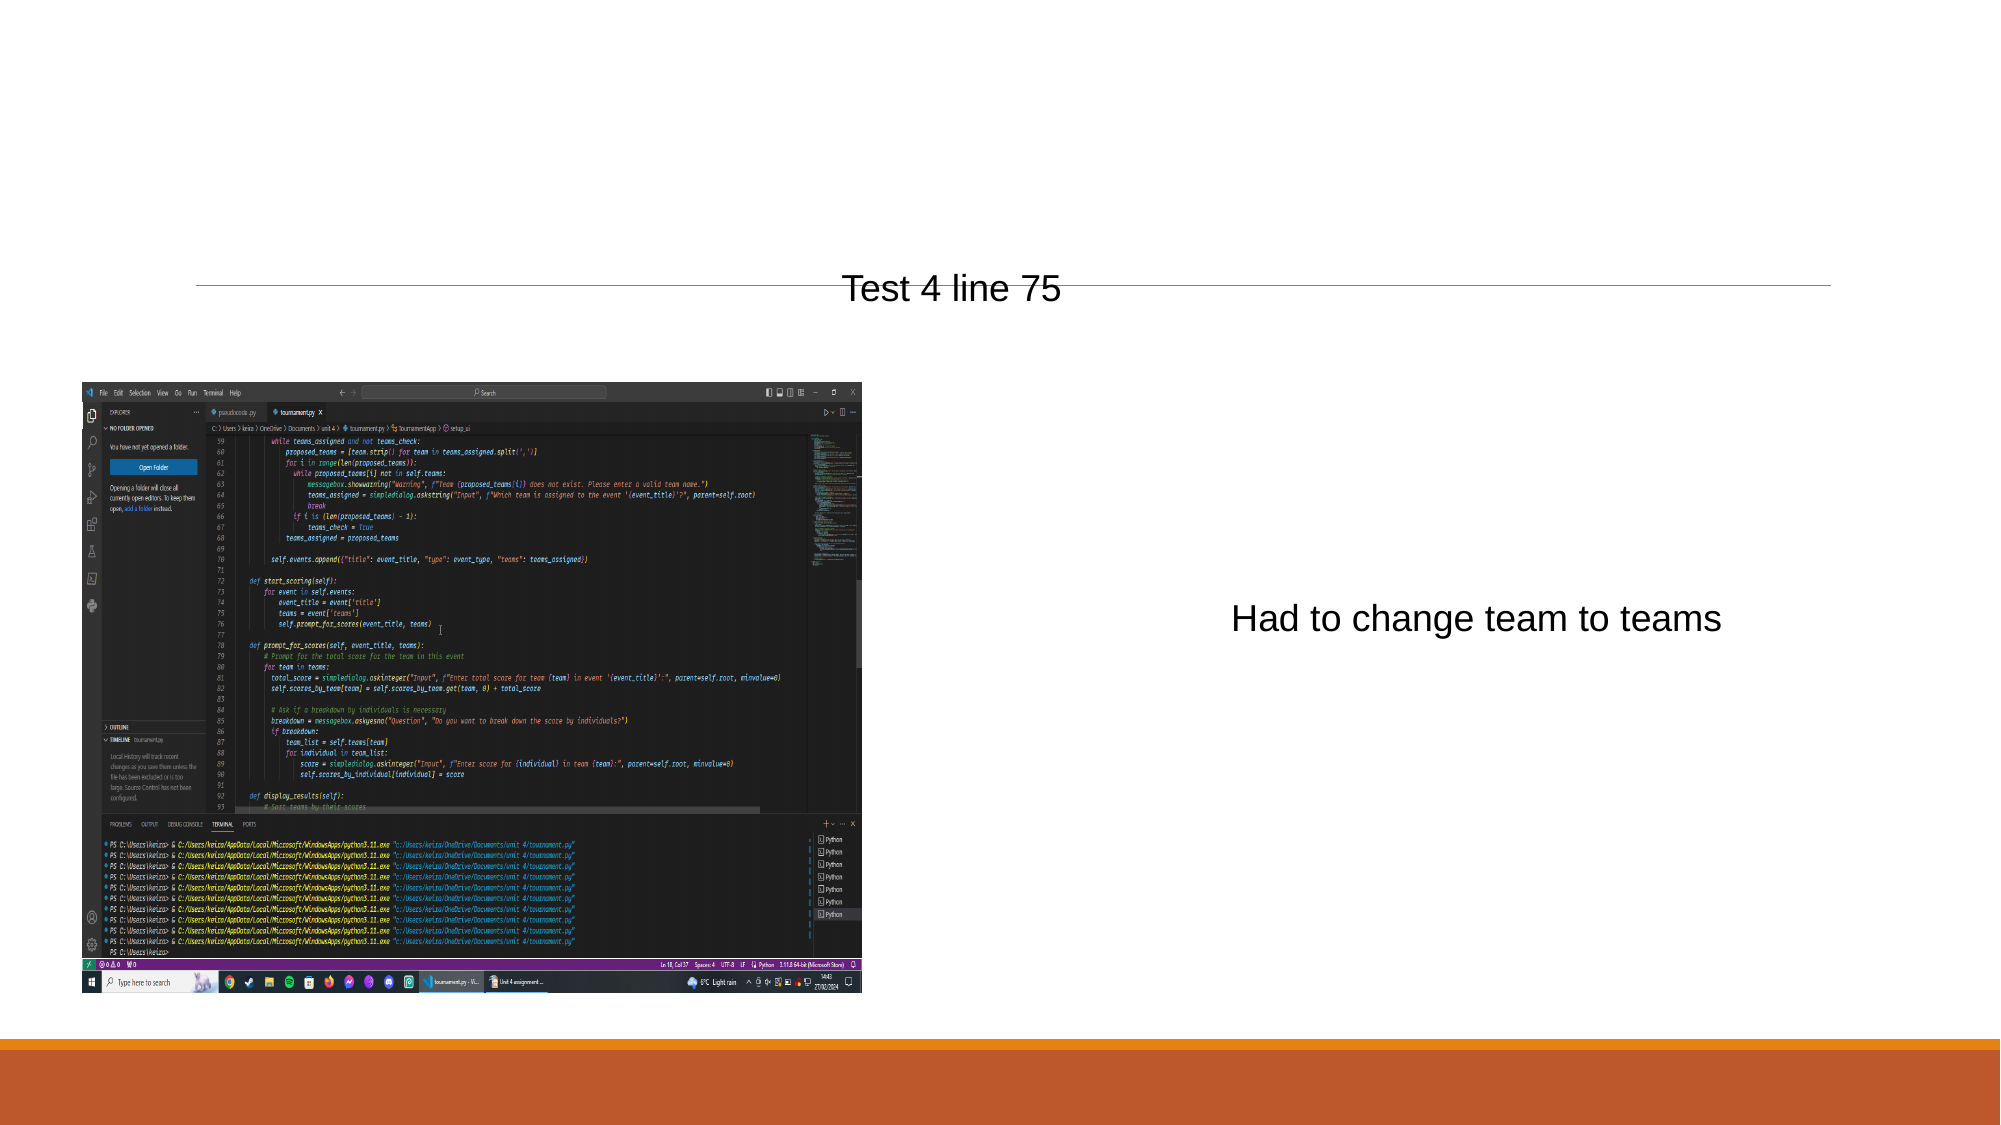

Test 4 line 75
Had to change team to teams